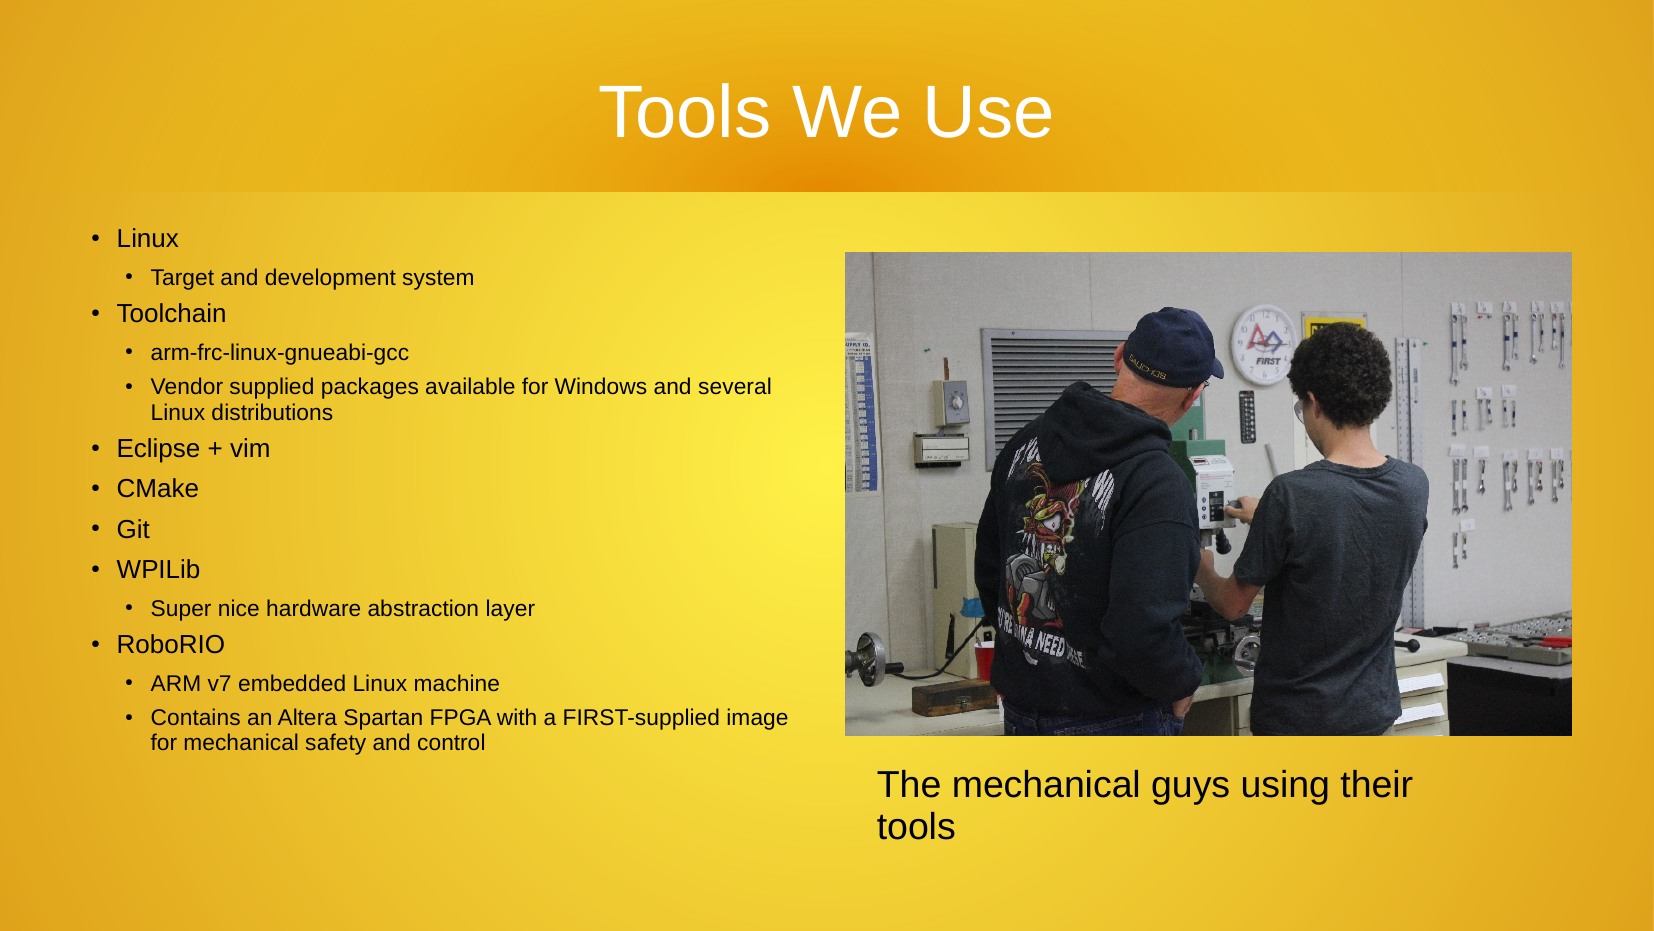

# Tools We Use
Linux
Target and development system
Toolchain
arm-frc-linux-gnueabi-gcc
Vendor supplied packages available for Windows and several Linux distributions
Eclipse + vim
CMake
Git
WPILib
Super nice hardware abstraction layer
RoboRIO
ARM v7 embedded Linux machine
Contains an Altera Spartan FPGA with a FIRST-supplied image for mechanical safety and control
The mechanical guys using their tools